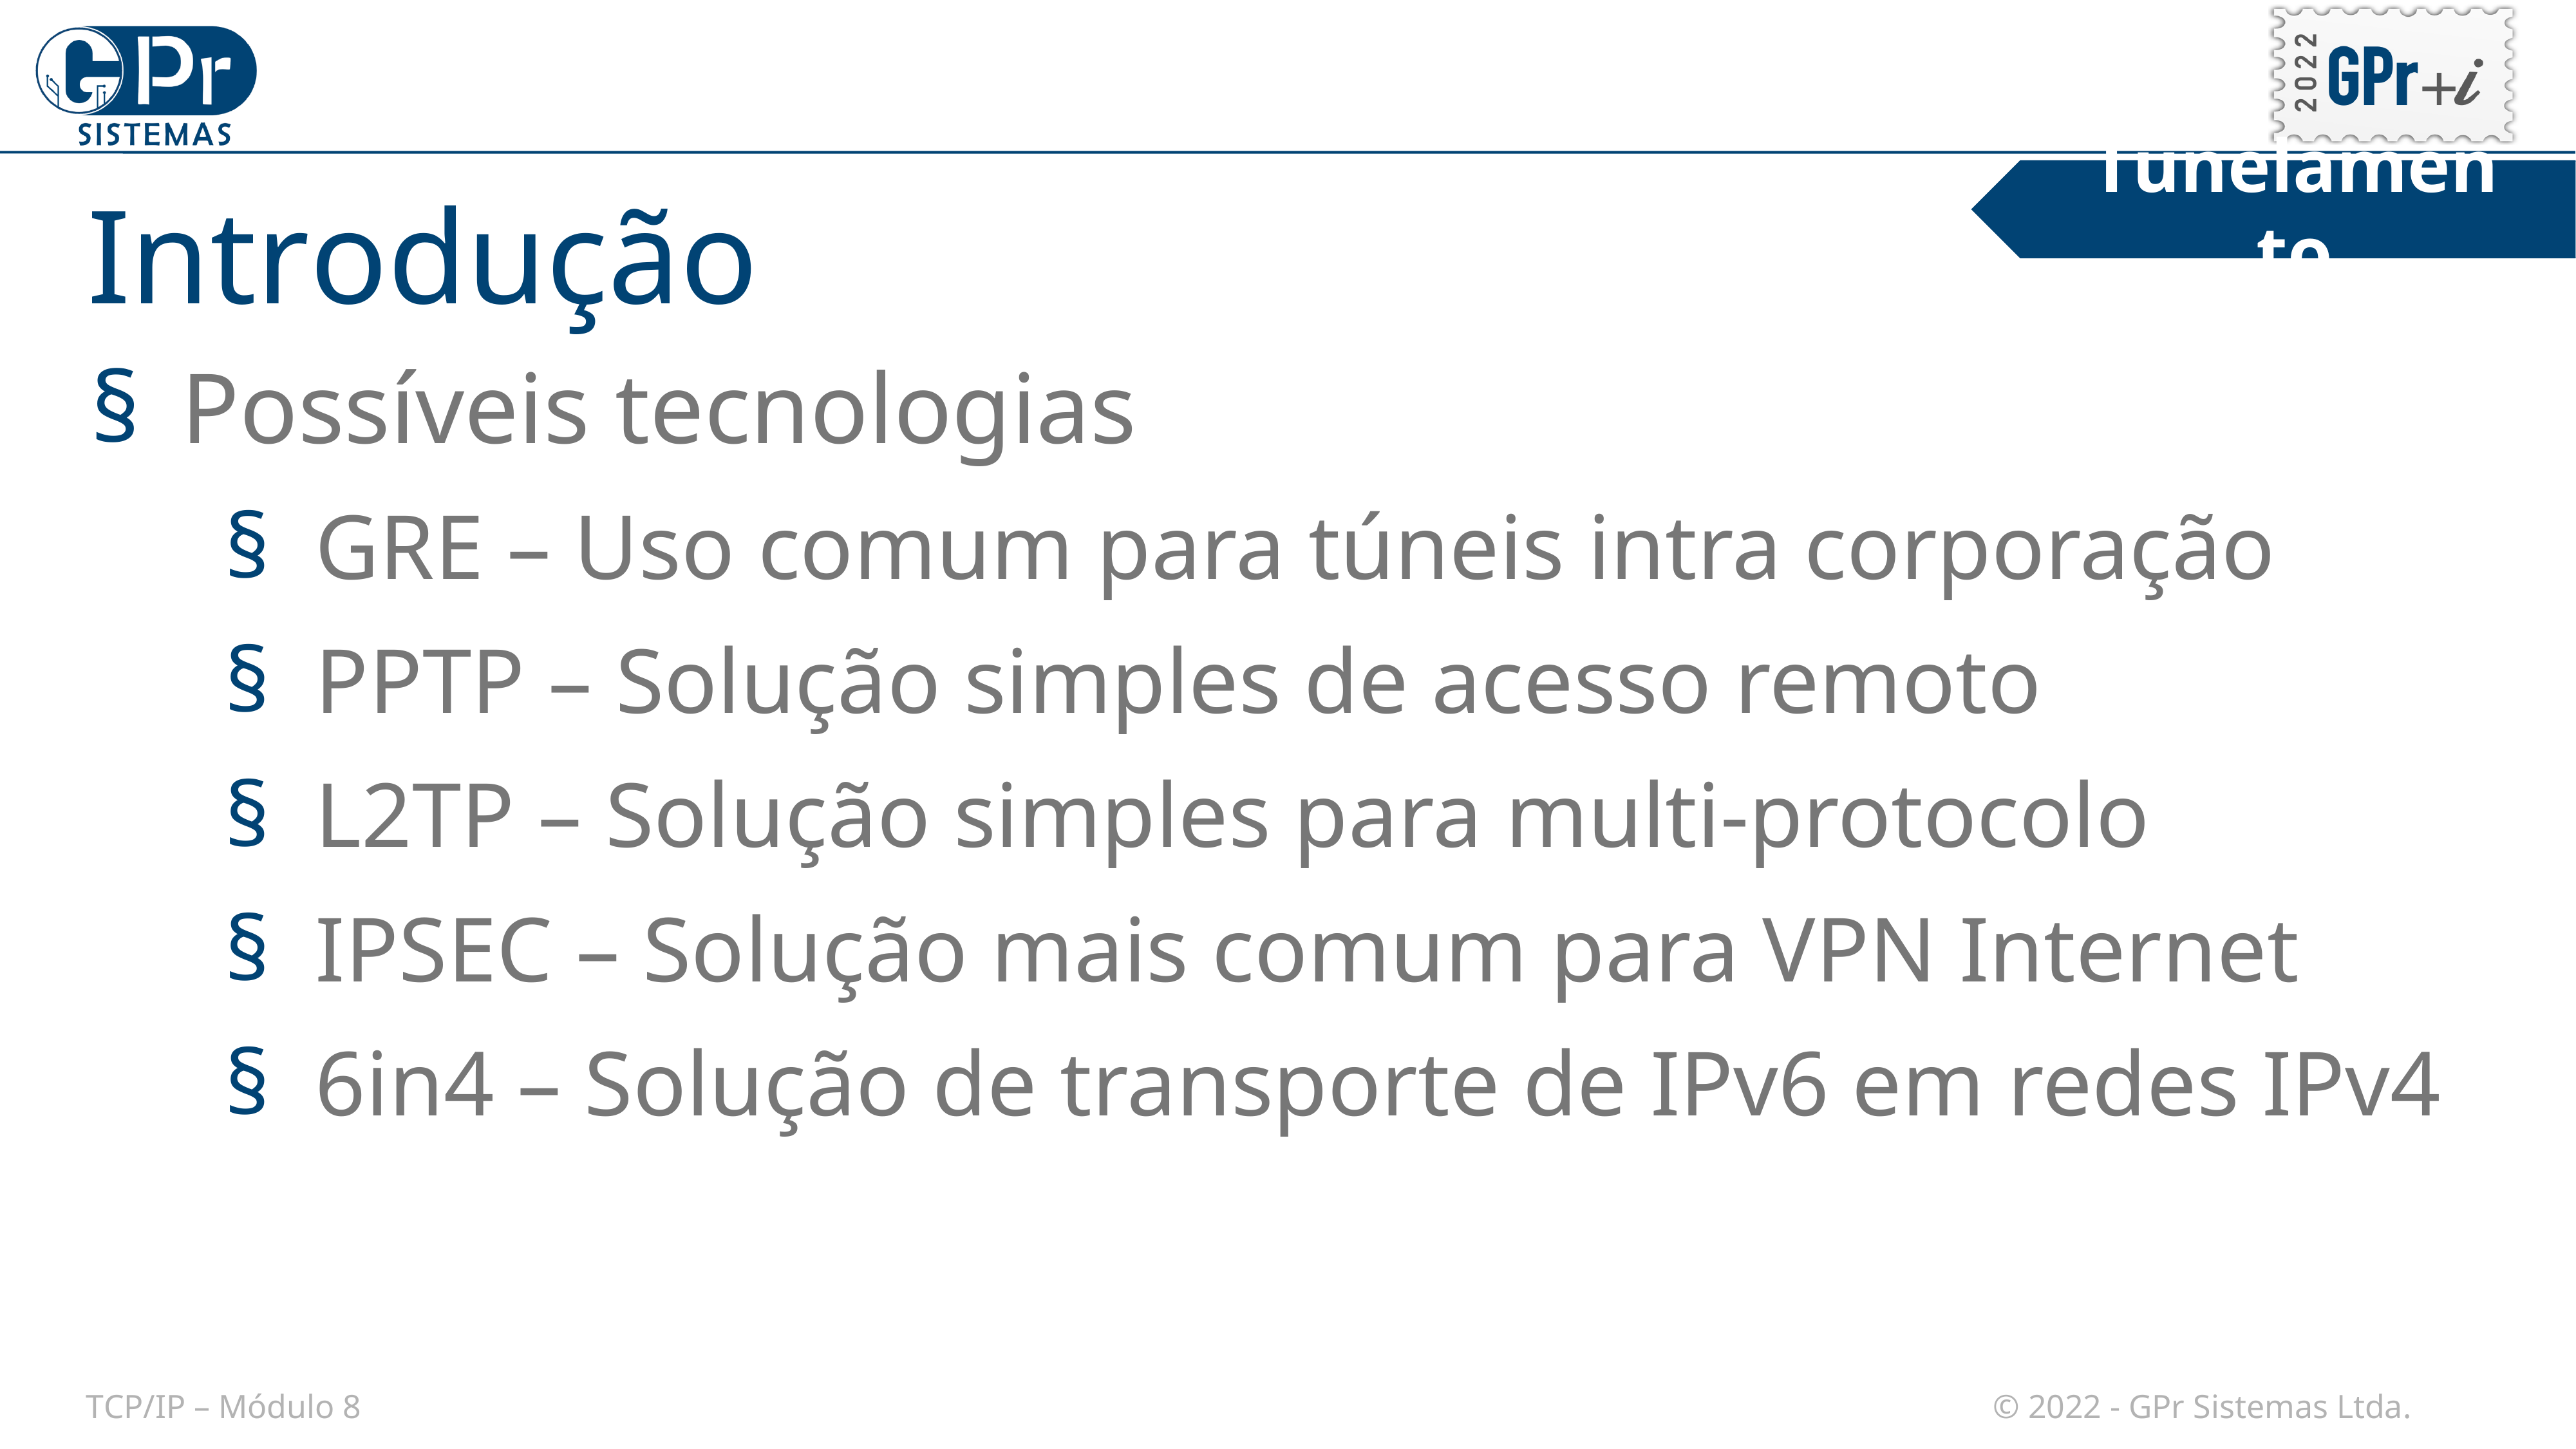

Tunelamento
Introdução
# Possíveis tecnologias
GRE – Uso comum para túneis intra corporação
PPTP – Solução simples de acesso remoto
L2TP – Solução simples para multi-protocolo
IPSEC – Solução mais comum para VPN Internet
6in4 – Solução de transporte de IPv6 em redes IPv4